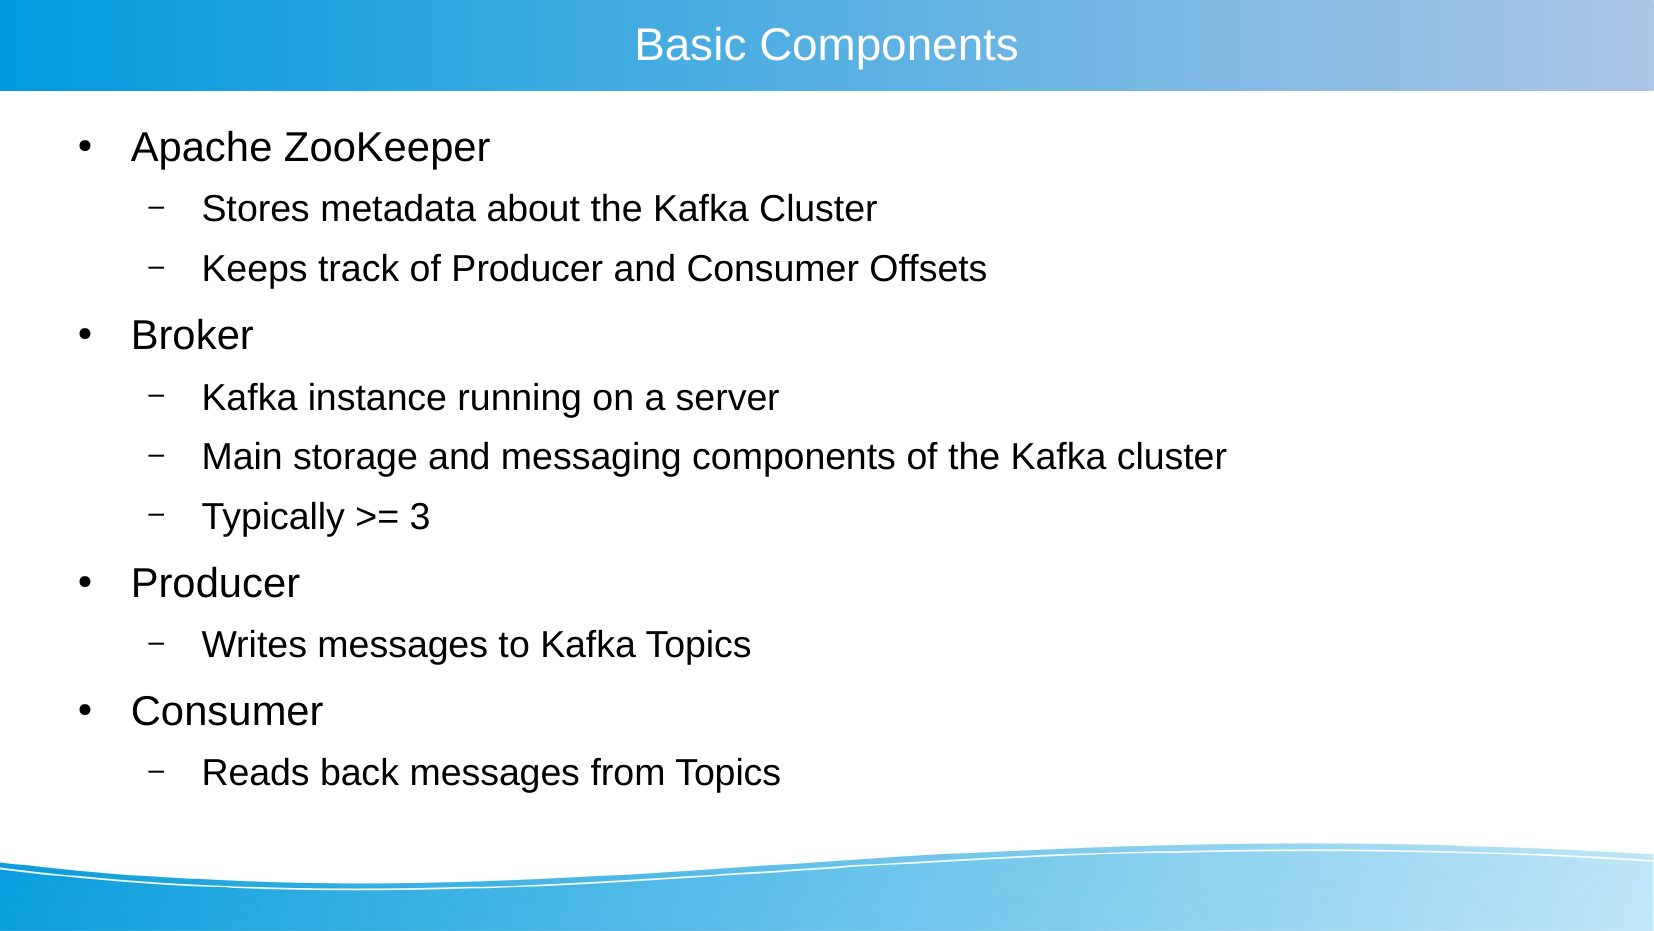

# Basic Components
Apache ZooKeeper
Stores metadata about the Kafka Cluster
Keeps track of Producer and Consumer Offsets
Broker
Kafka instance running on a server
Main storage and messaging components of the Kafka cluster
Typically >= 3
Producer
Writes messages to Kafka Topics
Consumer
Reads back messages from Topics